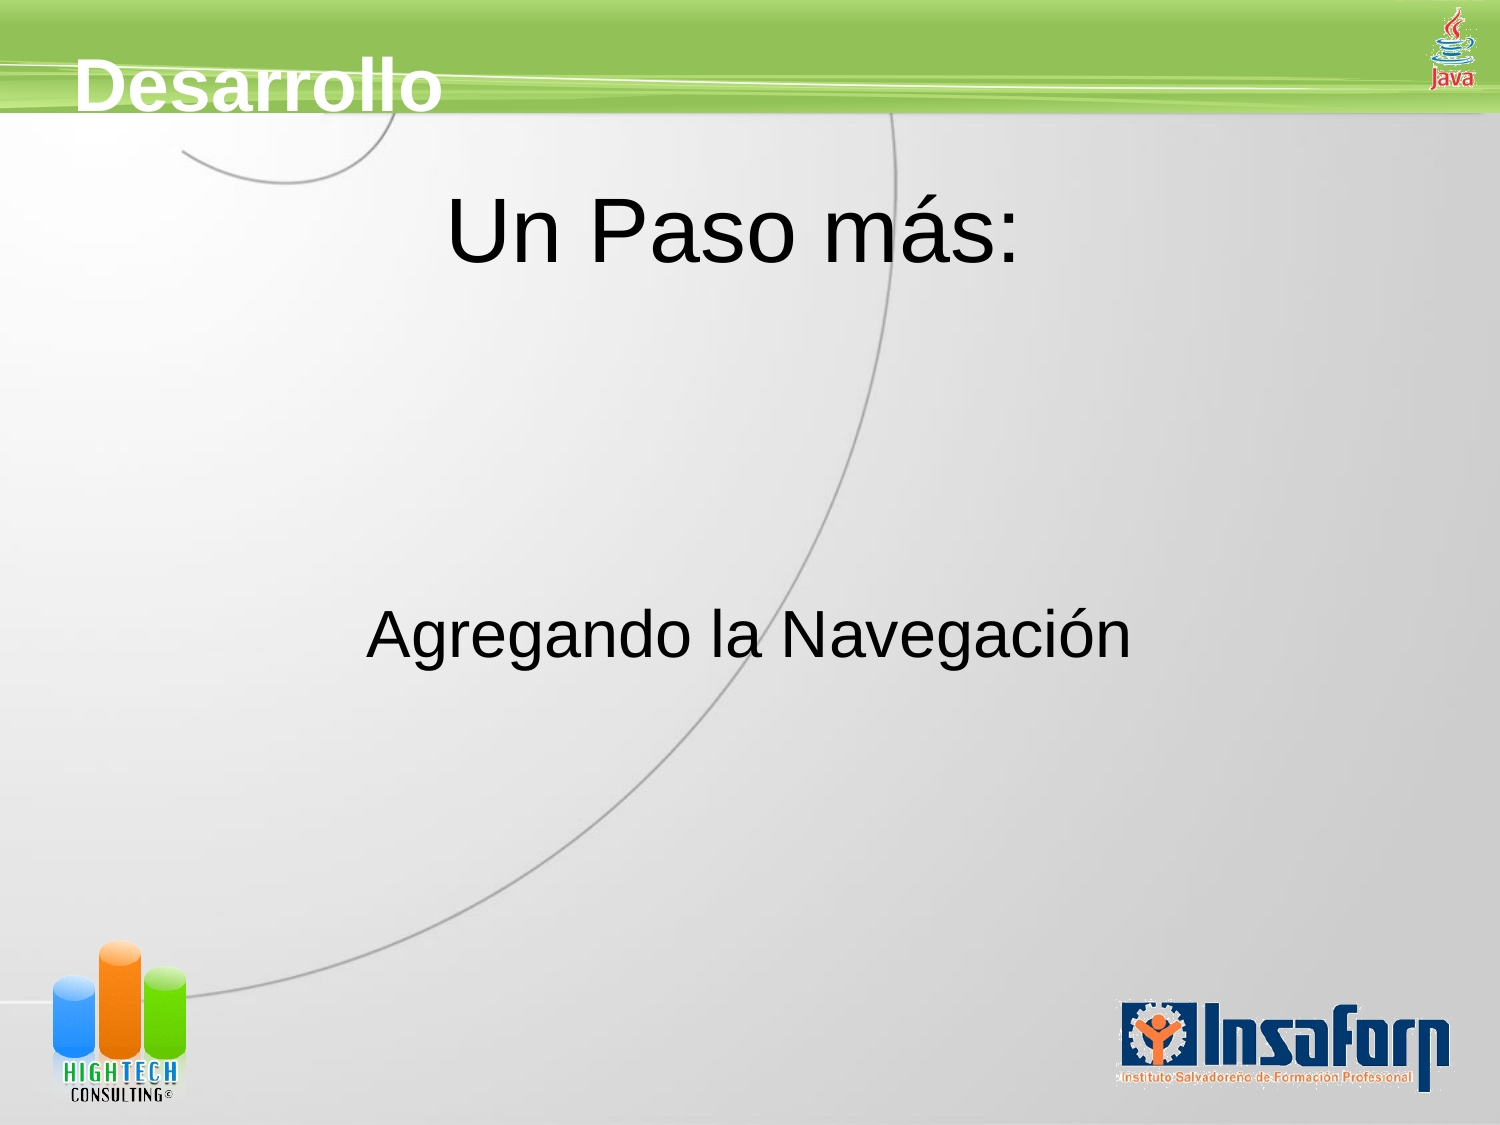

Desarrollo
# Un Paso más:
Agregando la Navegación